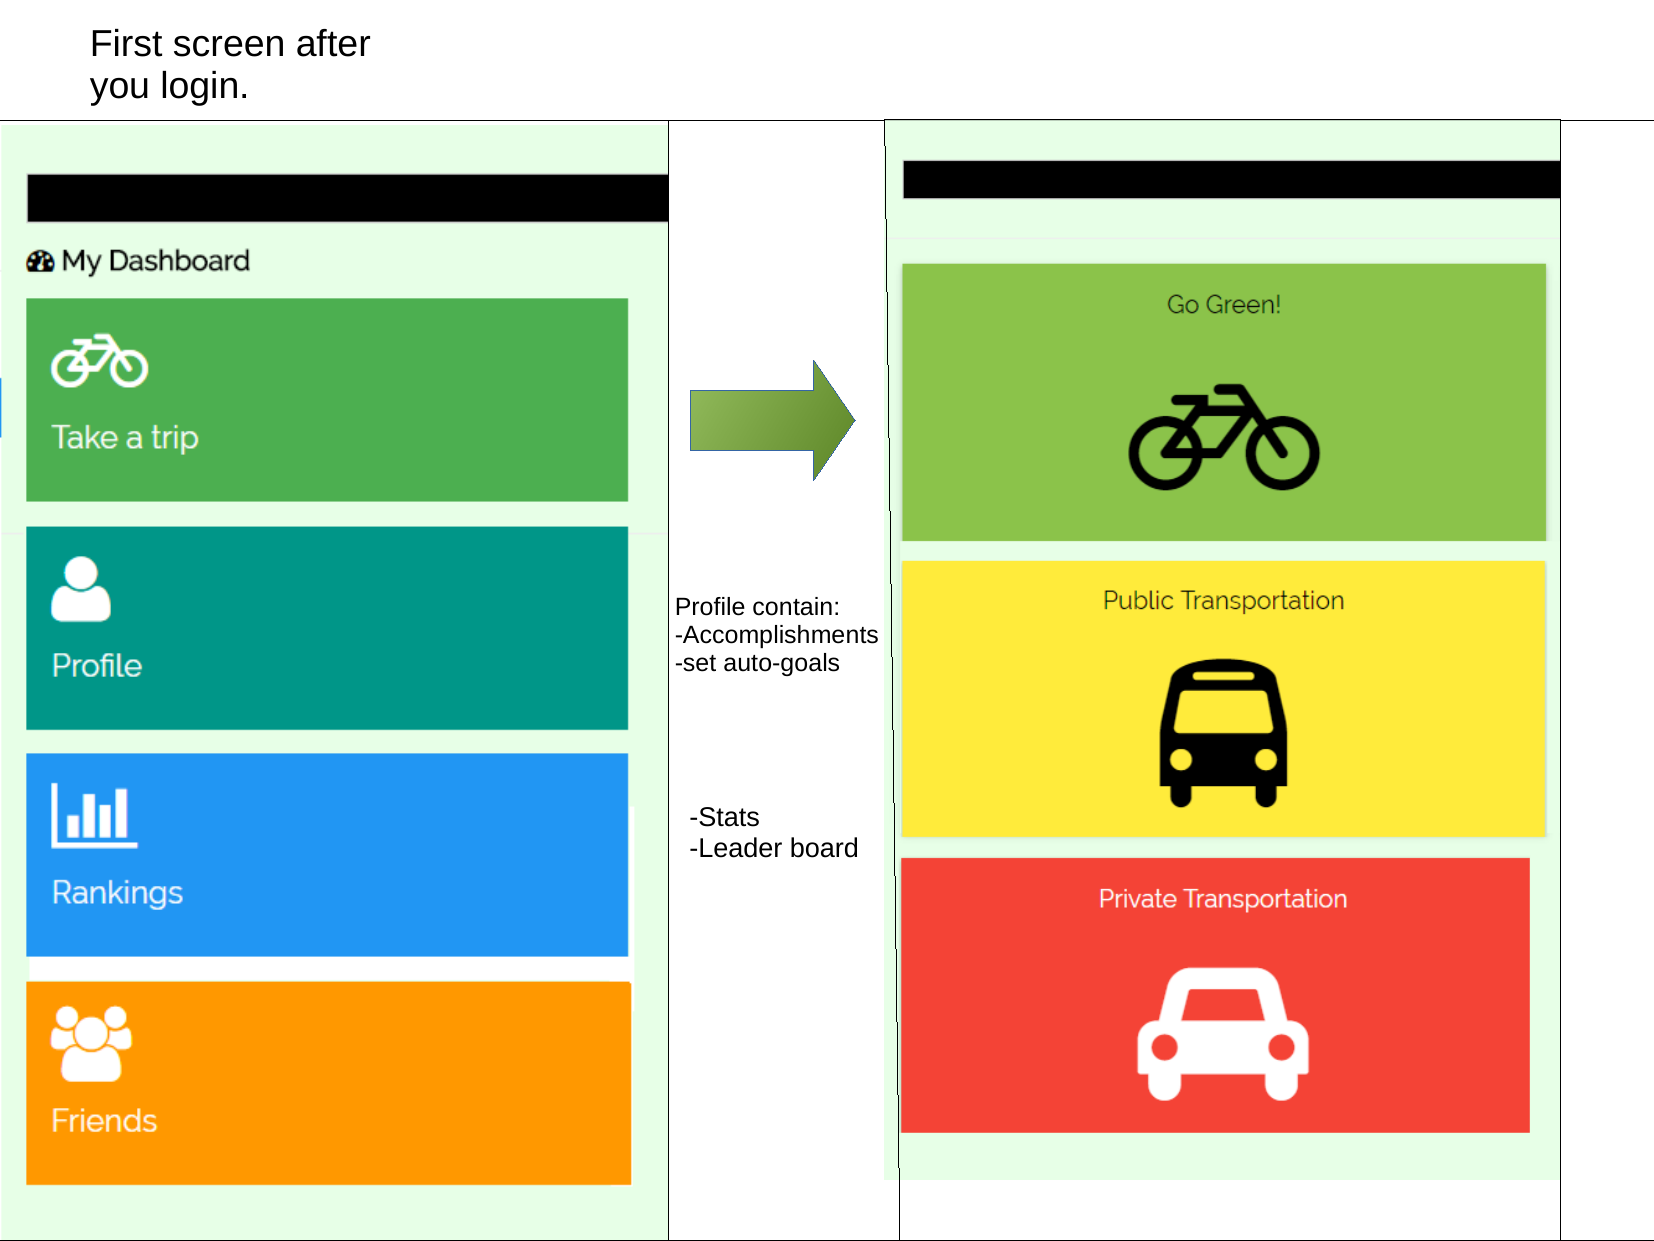

First screen after you login.
Profile contain:
-Accomplishments
-set auto-goals
-Stats
-Leader board